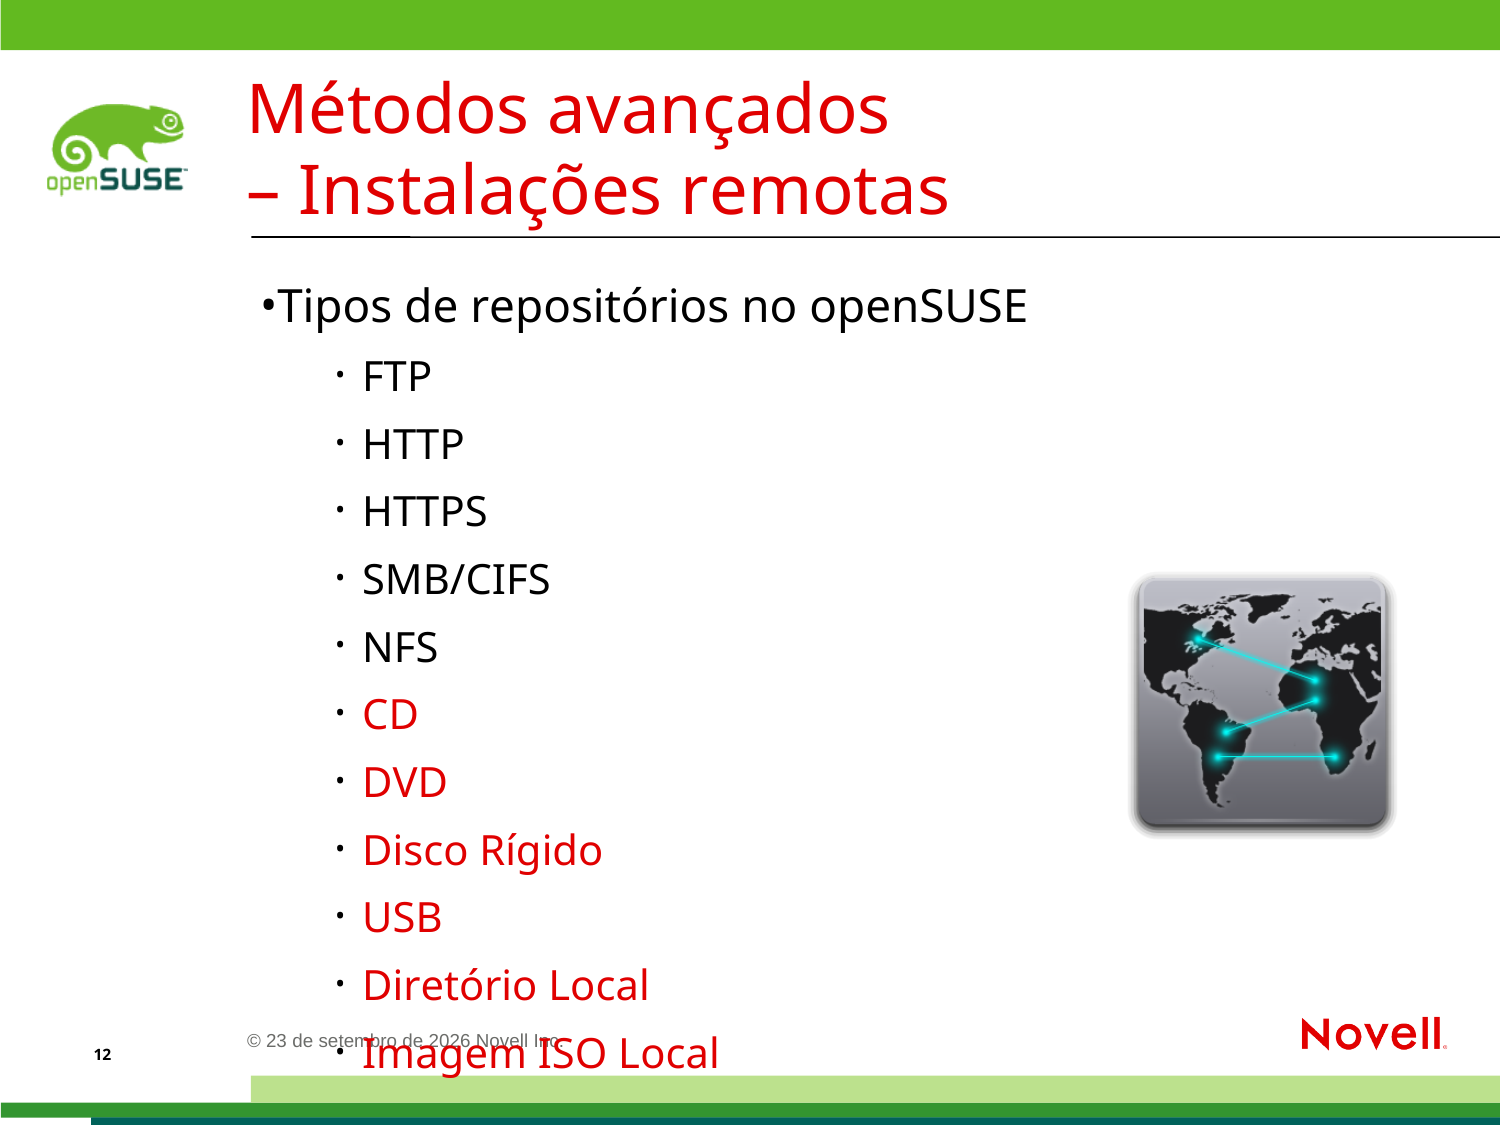

# Métodos avançados – Instalações remotas
Tipos de repositórios no openSUSE
FTP
HTTP
HTTPS
SMB/CIFS
NFS
CD
DVD
Disco Rígido
USB
Diretório Local
Imagem ISO Local